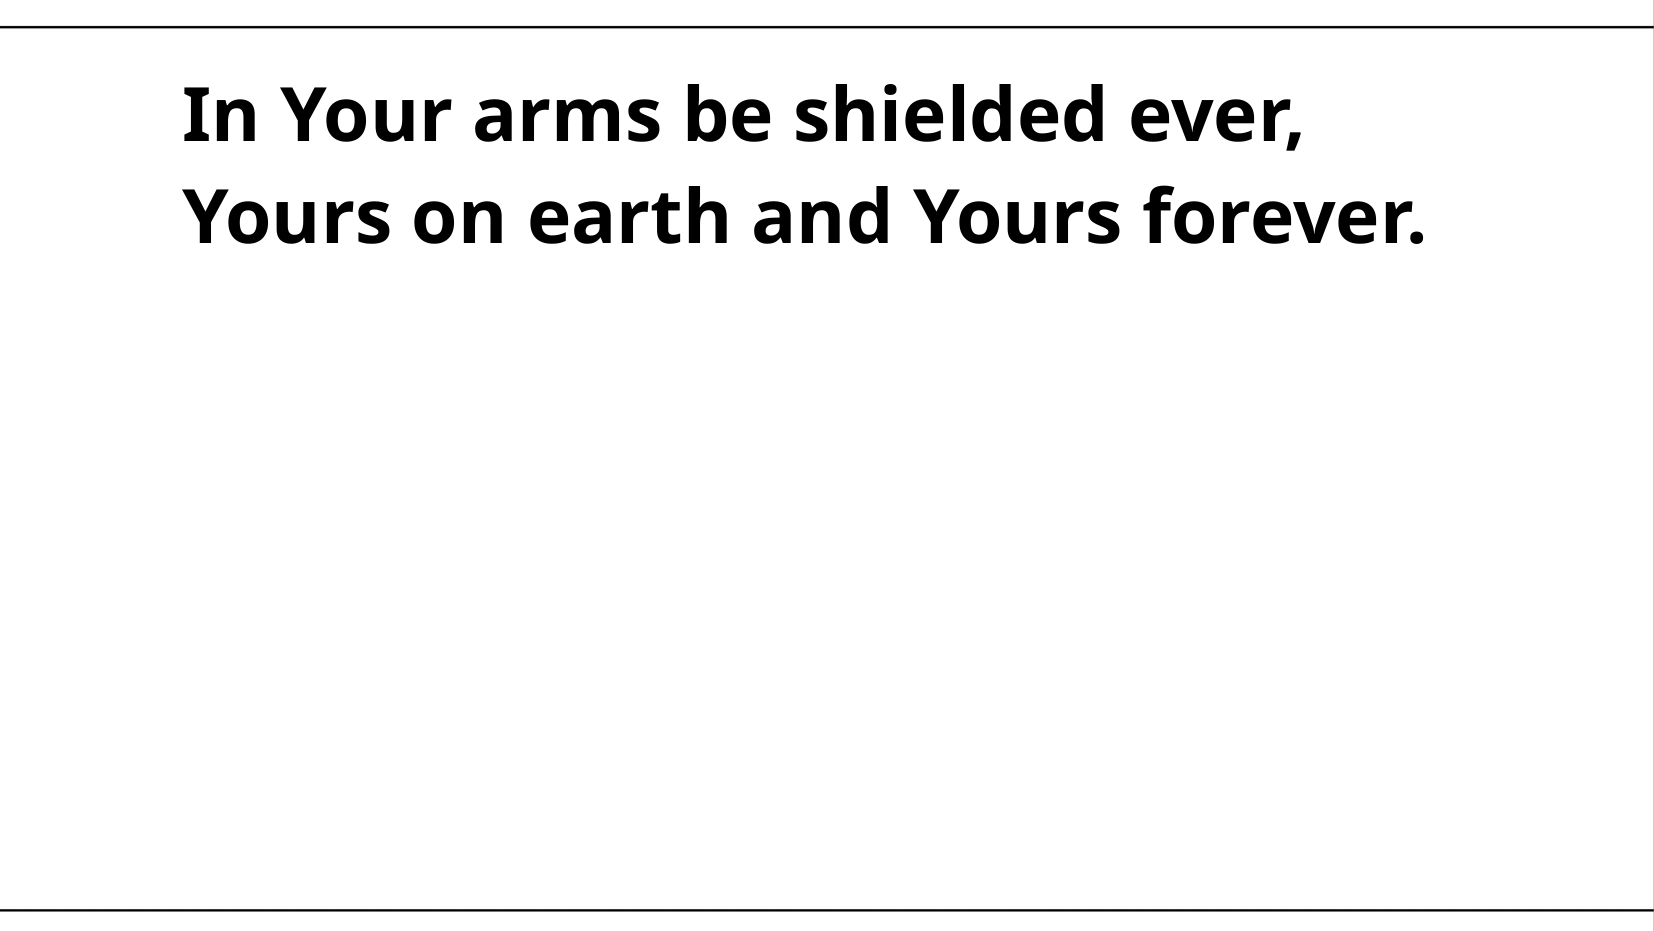

In Your arms be shielded ever,
 Yours on earth and Yours forever.